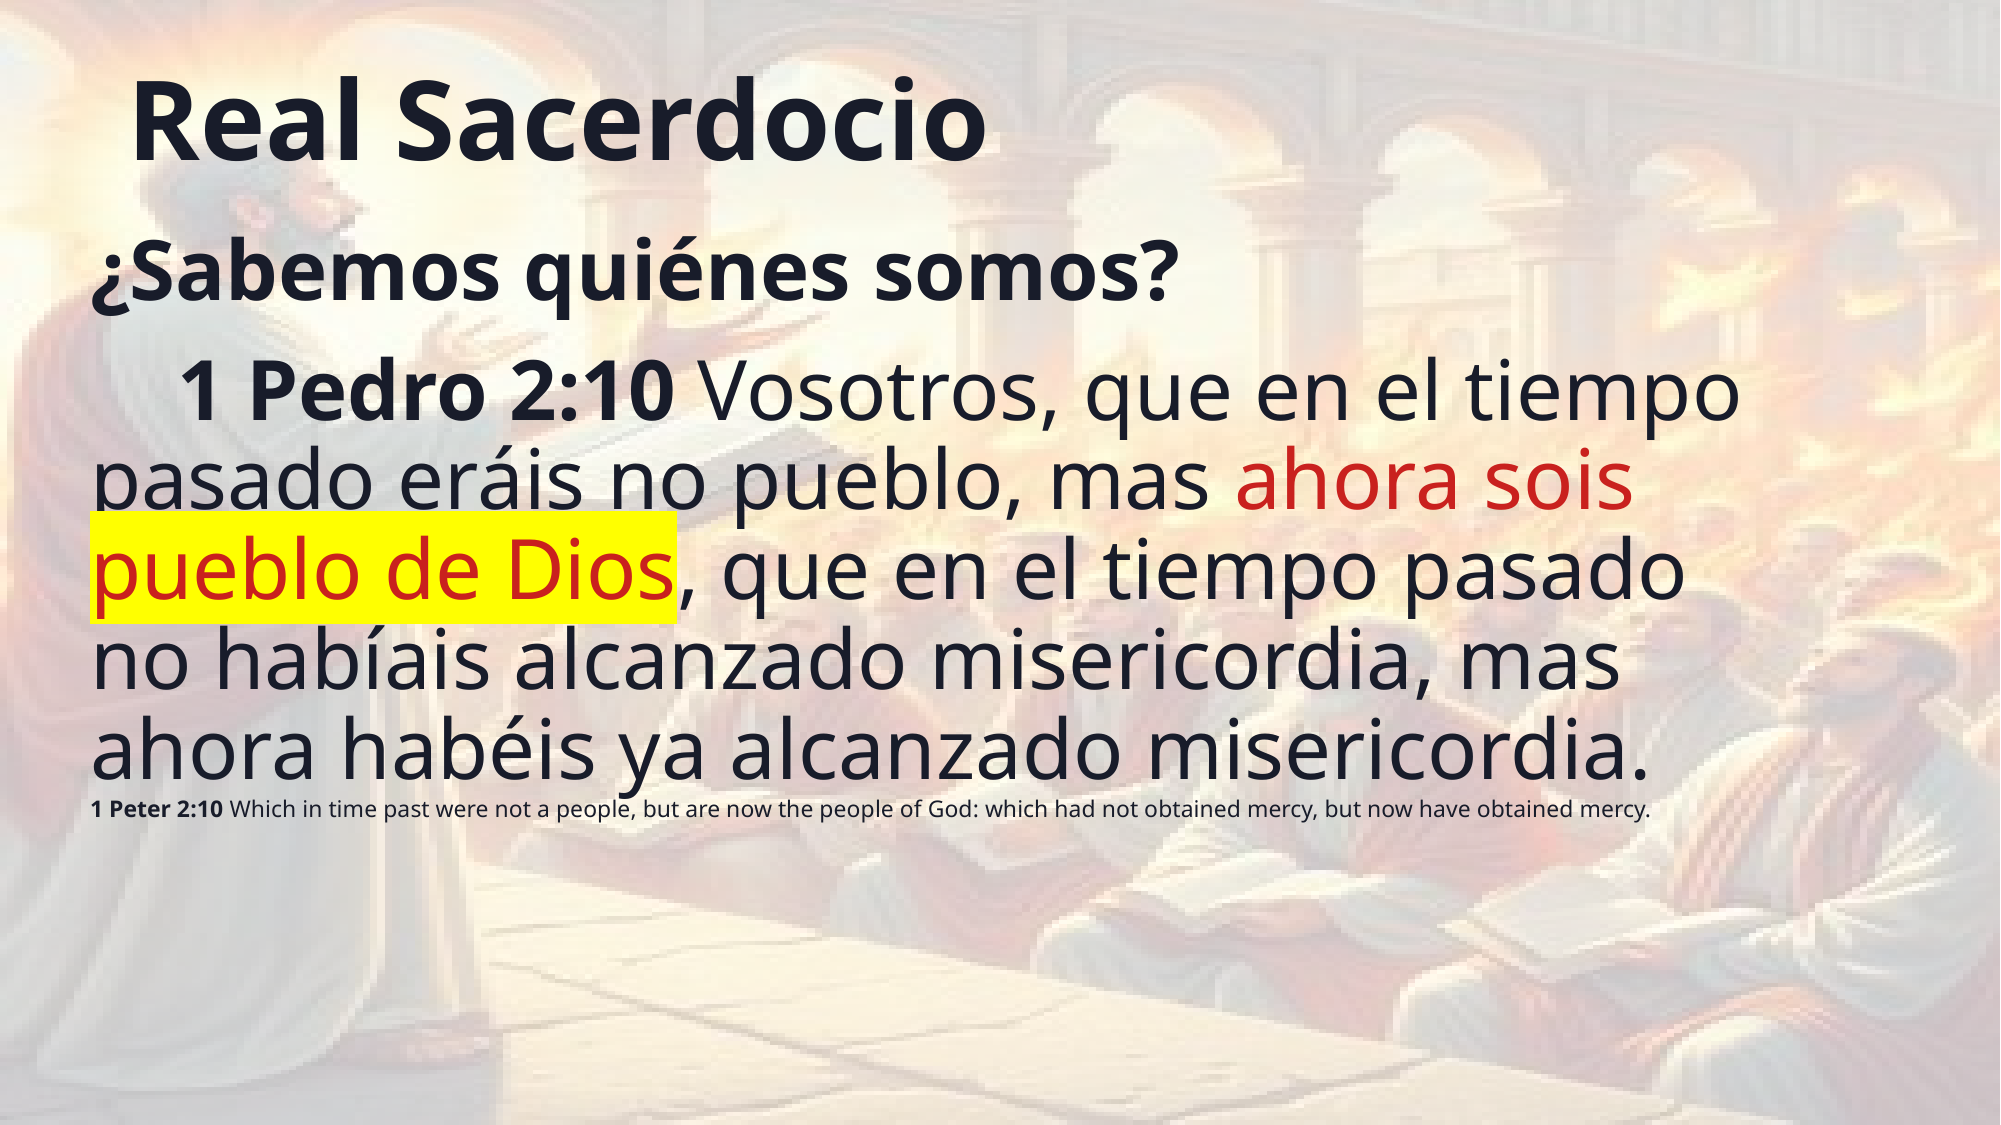

# Real Sacerdocio
¿Sabemos quiénes somos?
 1 Pedro 2:10 Vosotros, que en el tiempo pasado eráis no pueblo, mas ahora sois pueblo de Dios, que en el tiempo pasado no habíais alcanzado misericordia, mas ahora habéis ya alcanzado misericordia.
1 Peter 2:10 Which in time past were not a people, but are now the people of God: which had not obtained mercy, but now have obtained mercy.